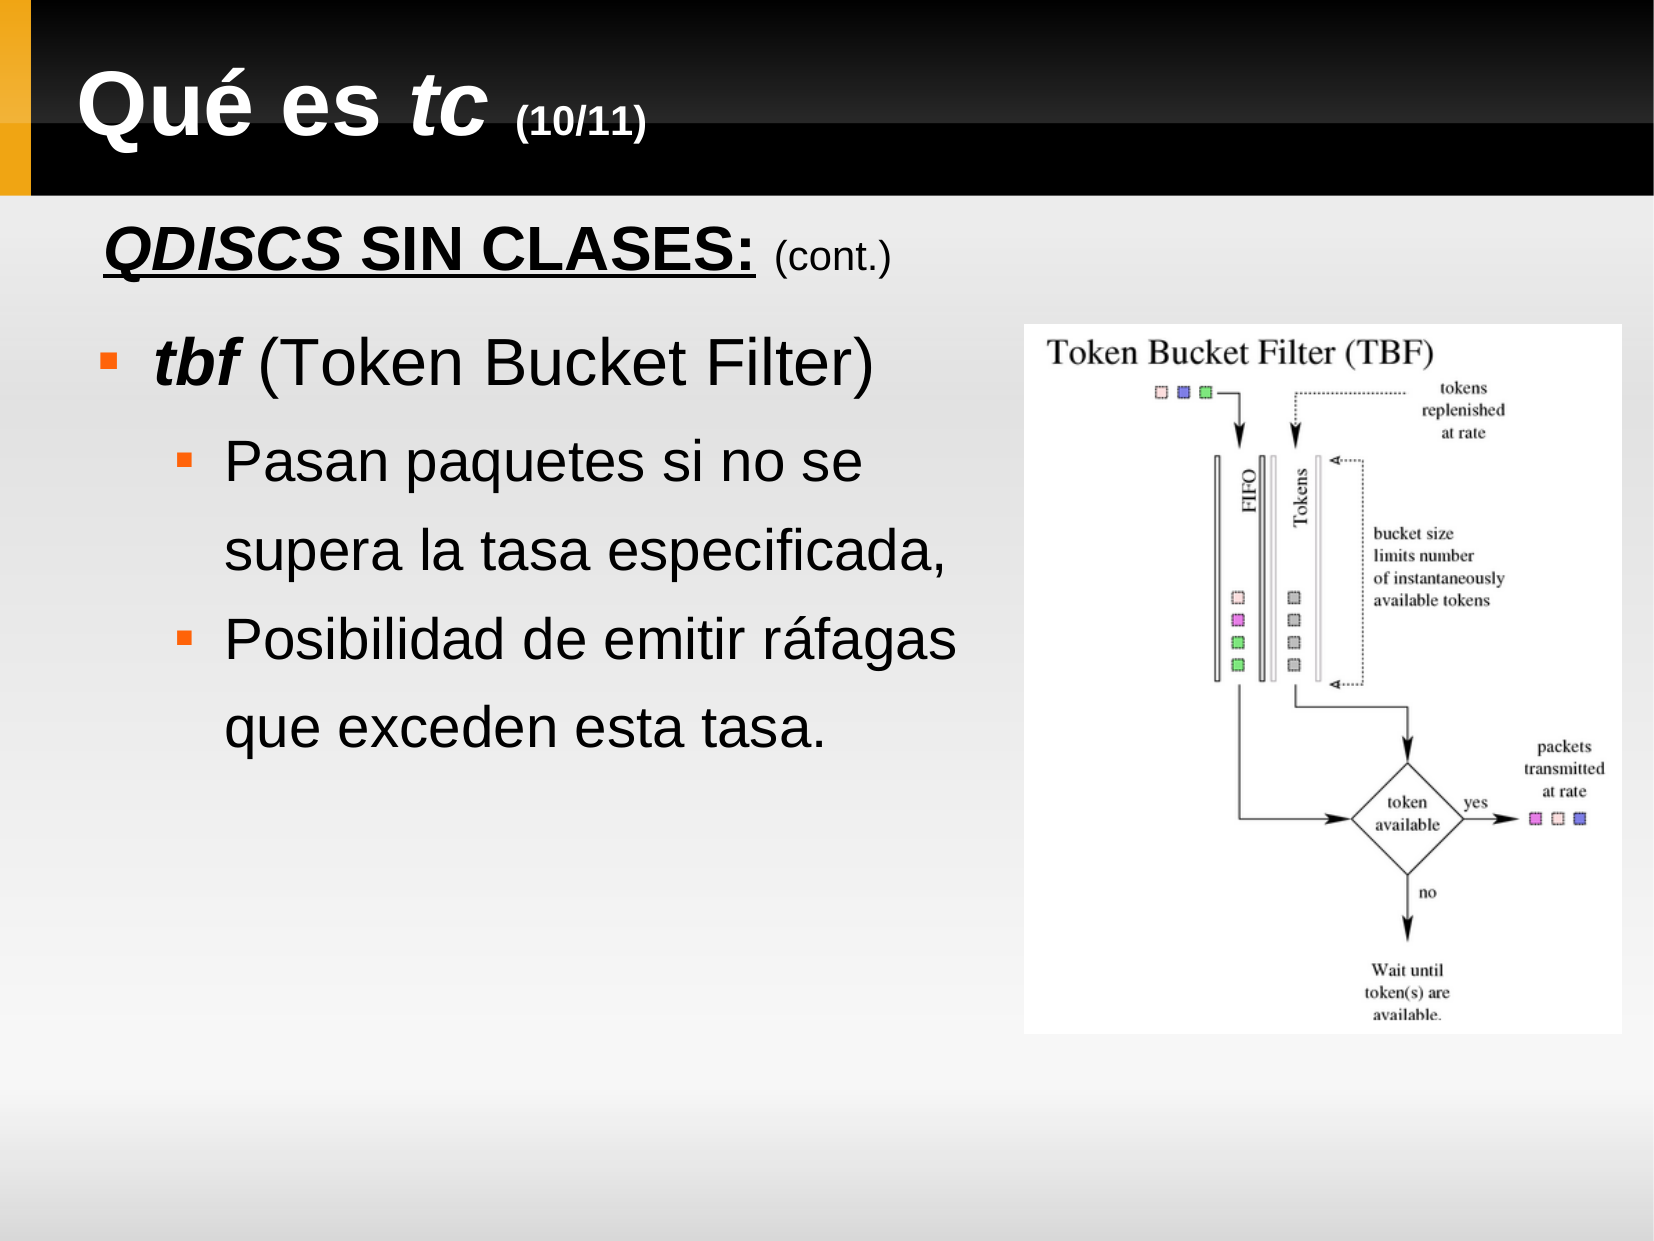

# Qué es tc (10/11)
QDISCS SIN CLASES: (cont.)
tbf (Token Bucket Filter)
Pasan paquetes si no se
supera la tasa especificada,
Posibilidad de emitir ráfagas
que exceden esta tasa.